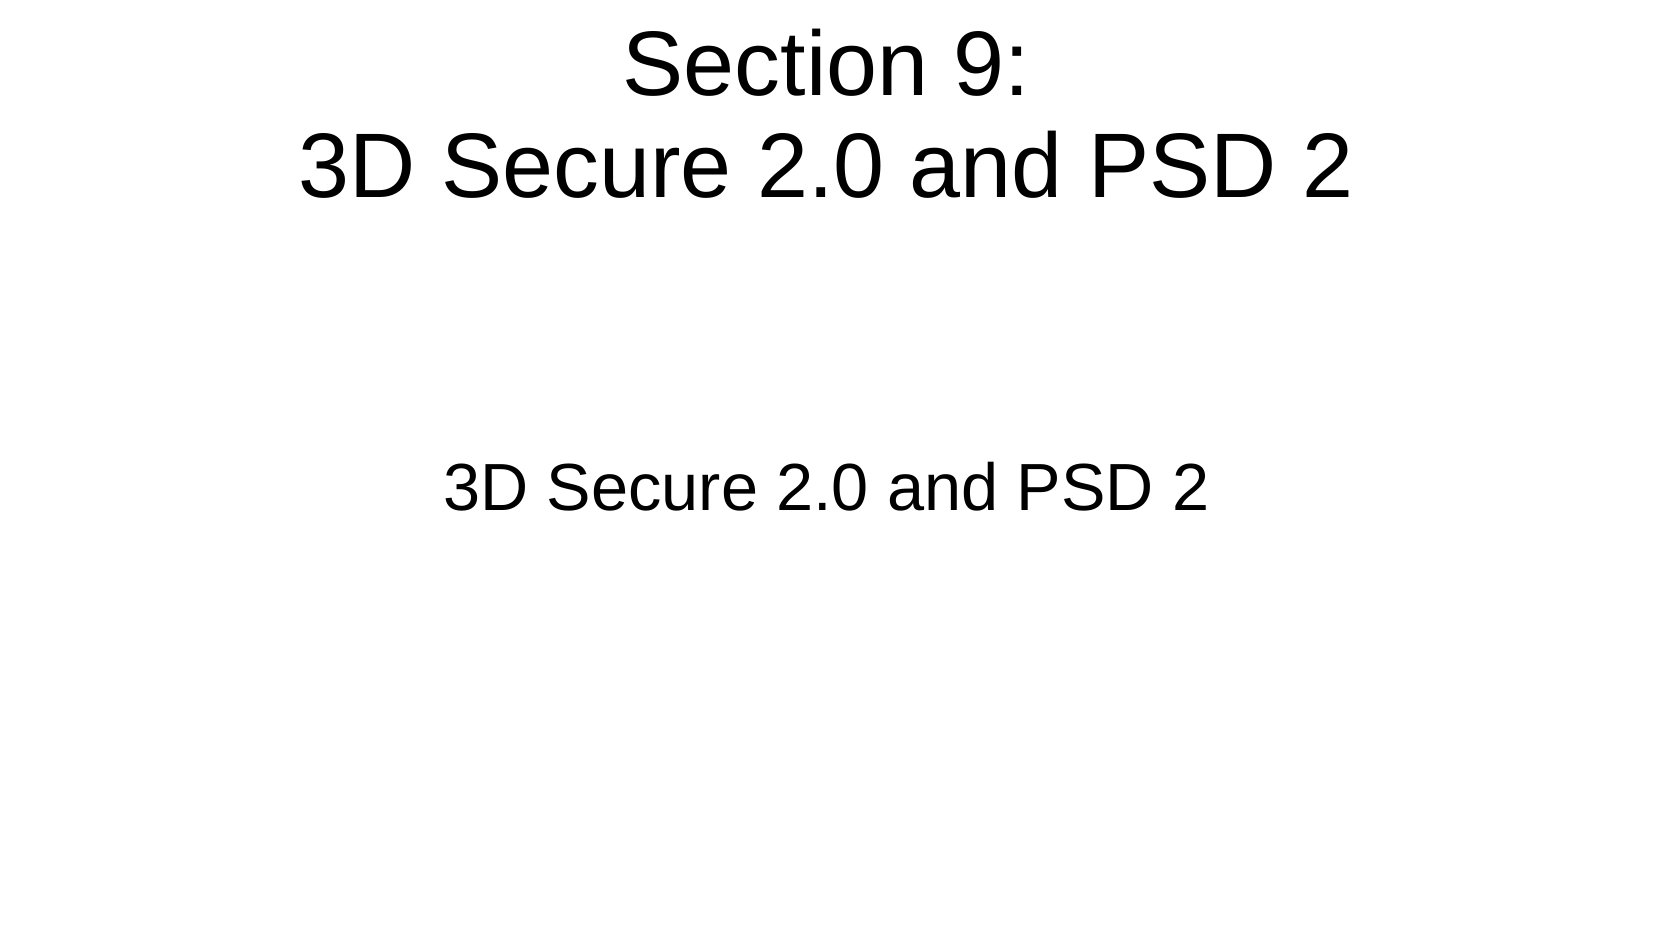

# Section 9: 3D Secure 2.0 and PSD 2
3D Secure 2.0 and PSD 2